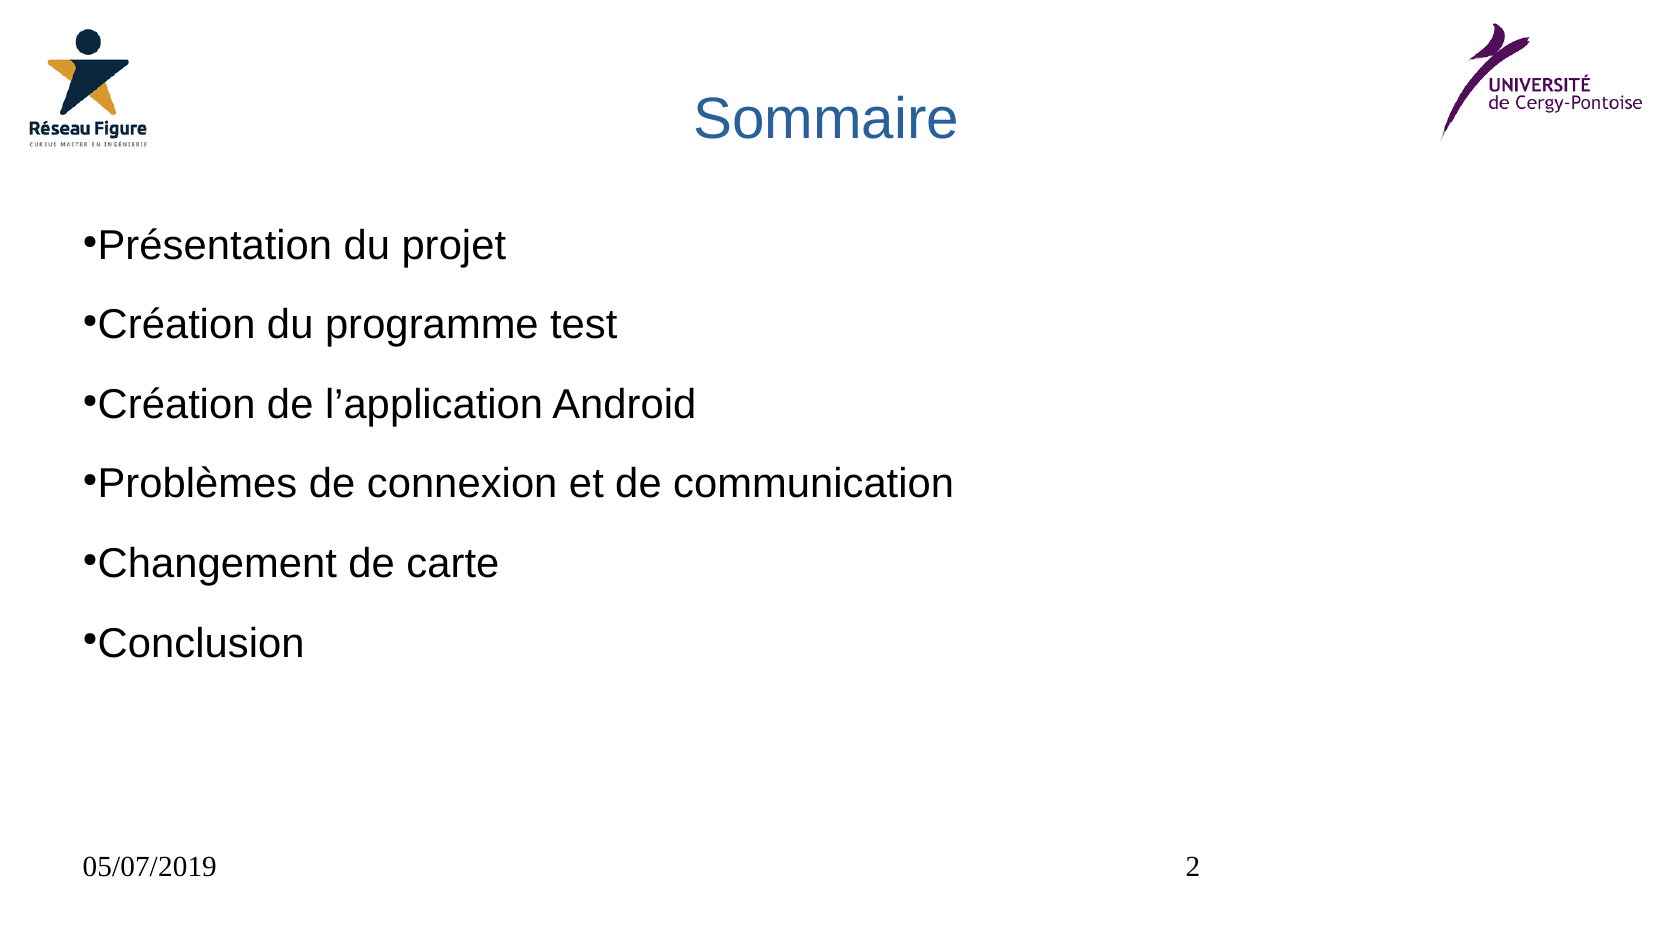

# Sommaire
Présentation du projet
Création du programme test
Création de l’application Android
Problèmes de connexion et de communication
Changement de carte
Conclusion
05/07/2019